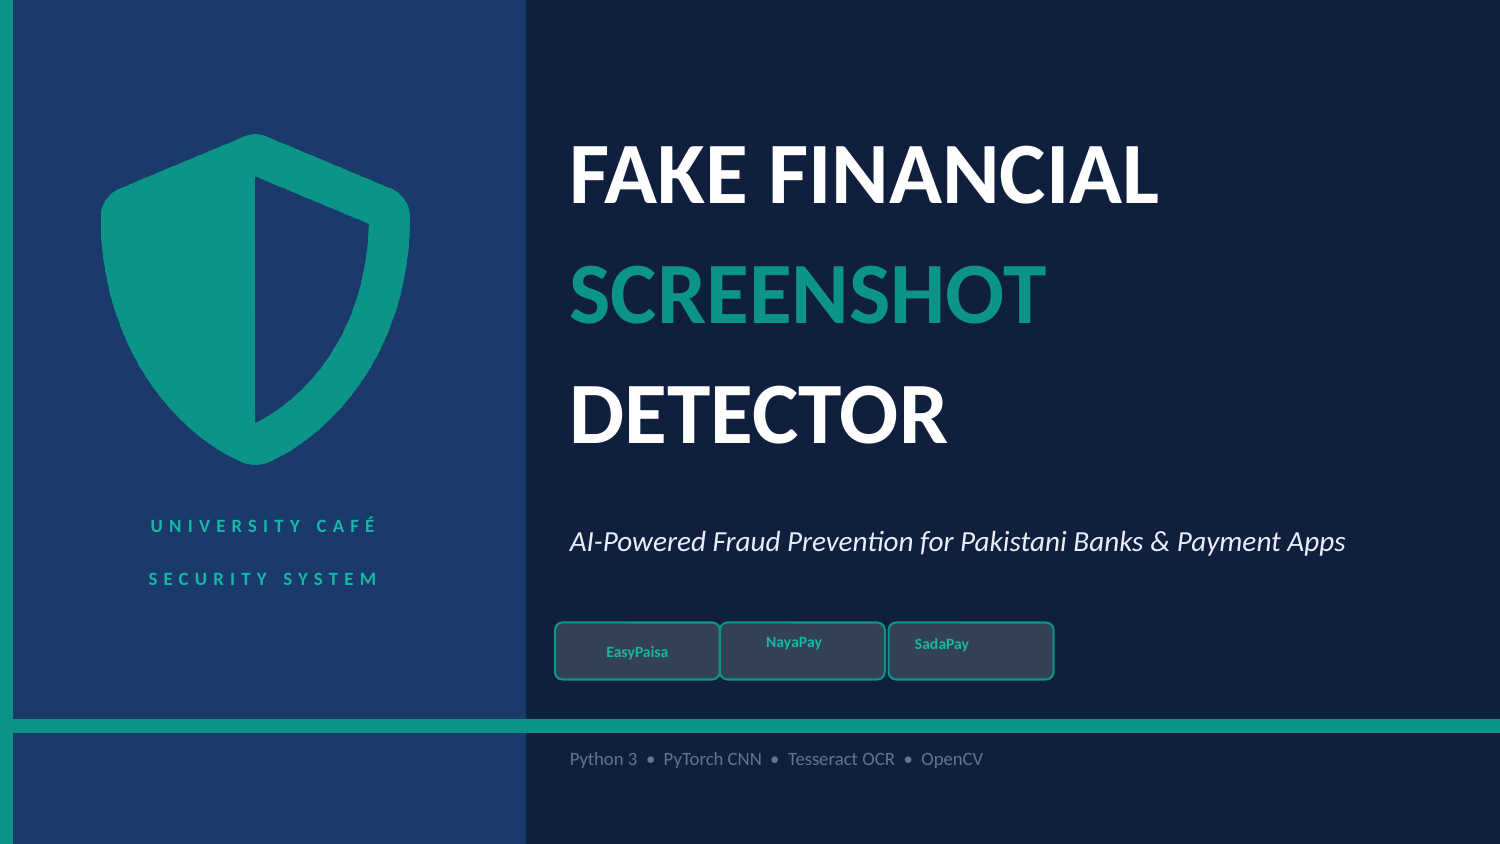

FAKE FINANCIAL
SCREENSHOT
DETECTOR
UNIVERSITY CAFÉ
AI-Powered Fraud Prevention for Pakistani Banks & Payment Apps
SECURITY SYSTEM
EasyPaisa
NayaPay
SadaPay
Python 3 • PyTorch CNN • Tesseract OCR • OpenCV